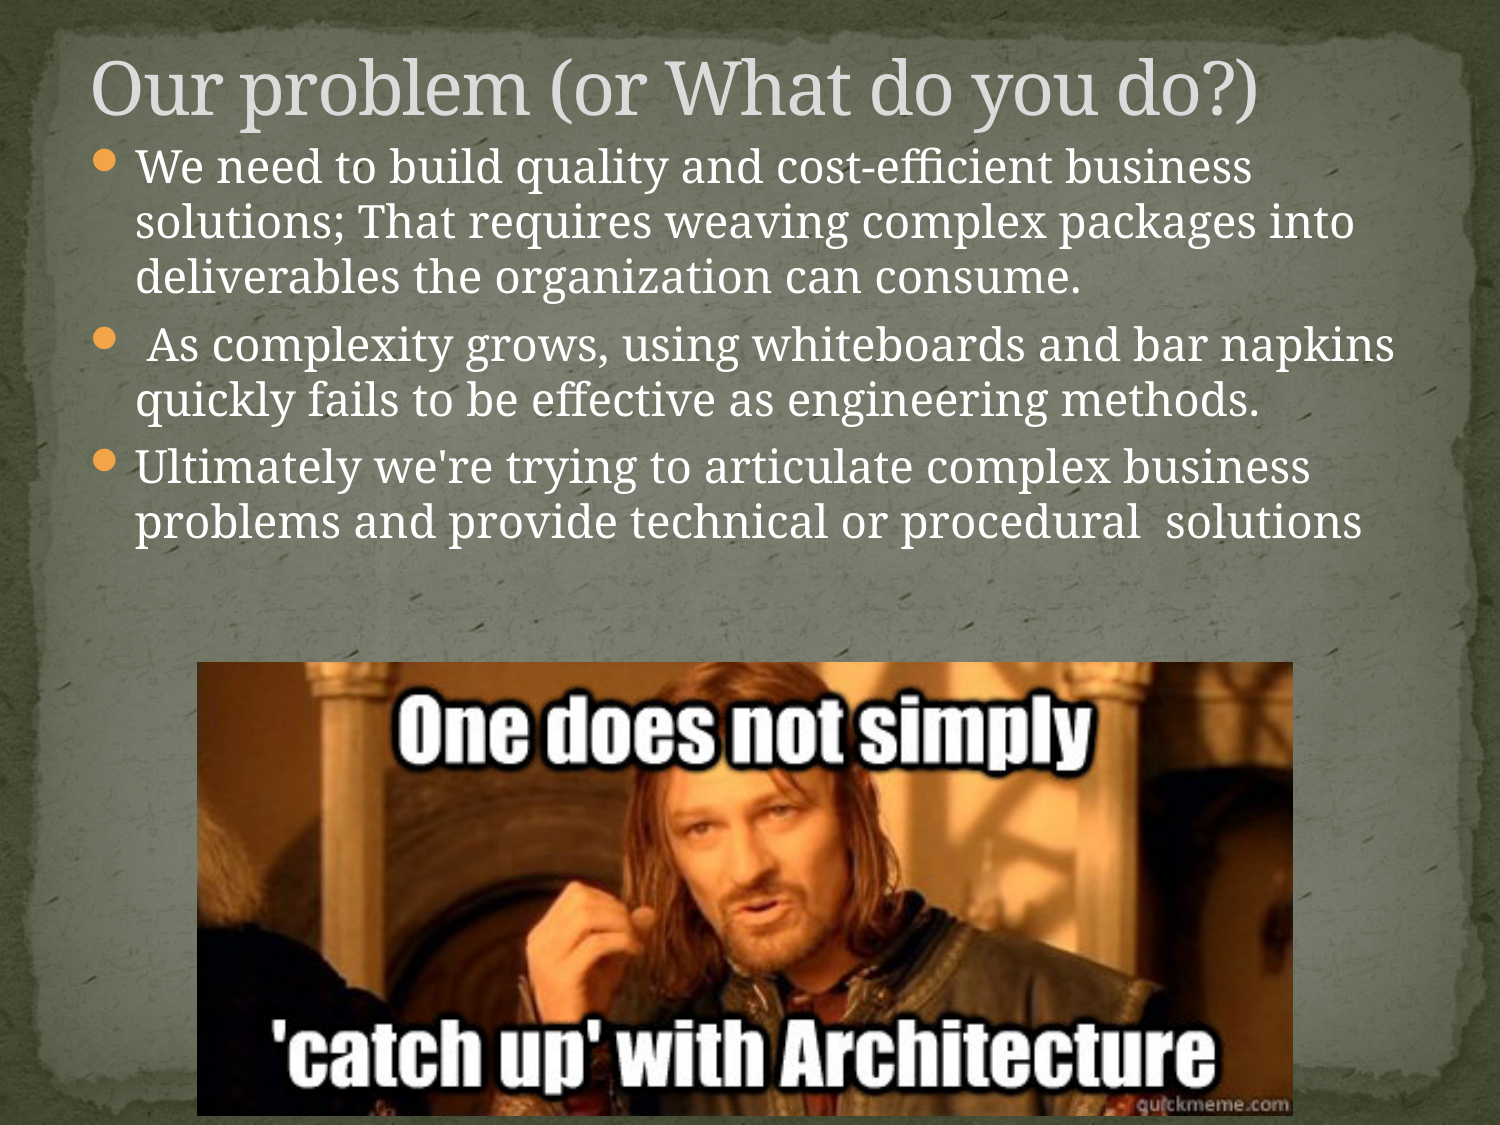

Our problem (or What do you do?)
# We need to build quality and cost-efficient business solutions; That requires weaving complex packages into deliverables the organization can consume.
 As complexity grows, using whiteboards and bar napkins quickly fails to be effective as engineering methods.
Ultimately we're trying to articulate complex business problems and provide technical or procedural solutions